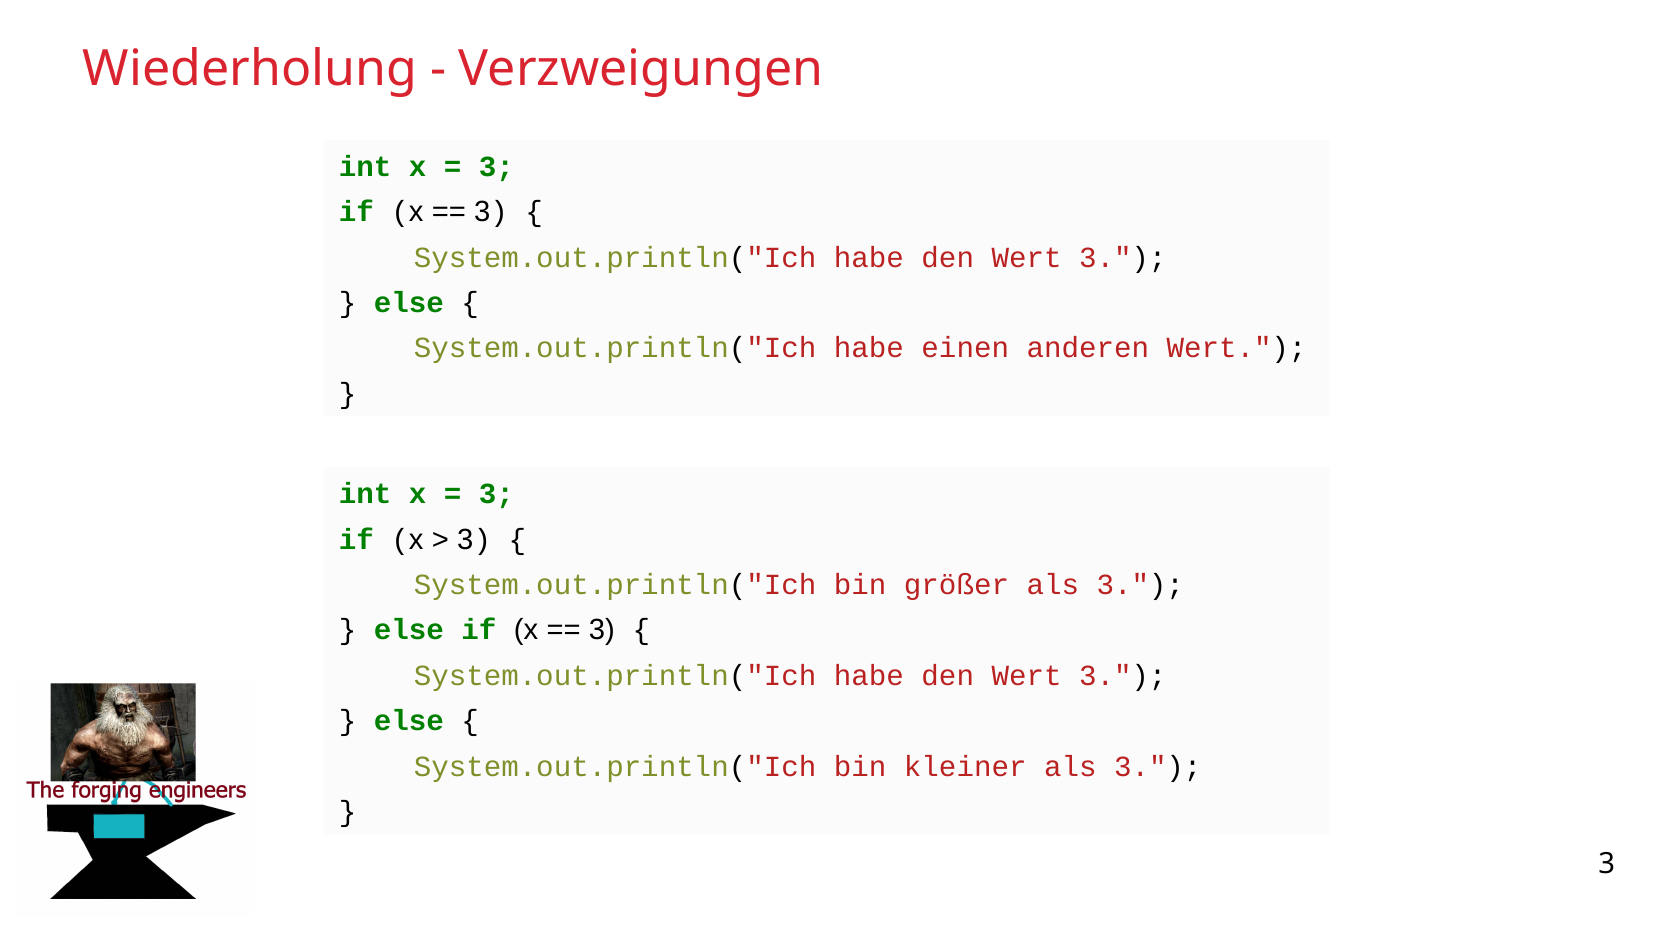

# Wiederholung - Verzweigungen
int x = 3;
if (x == 3) {
	System.out.println("Ich habe den Wert 3.");
} else {
	System.out.println("Ich habe einen anderen Wert.");
}
int x = 3;
if (x > 3) {
	System.out.println("Ich bin größer als 3.");
} else if (x == 3) {
	System.out.println("Ich habe den Wert 3.");
} else {
	System.out.println("Ich bin kleiner als 3.");
}